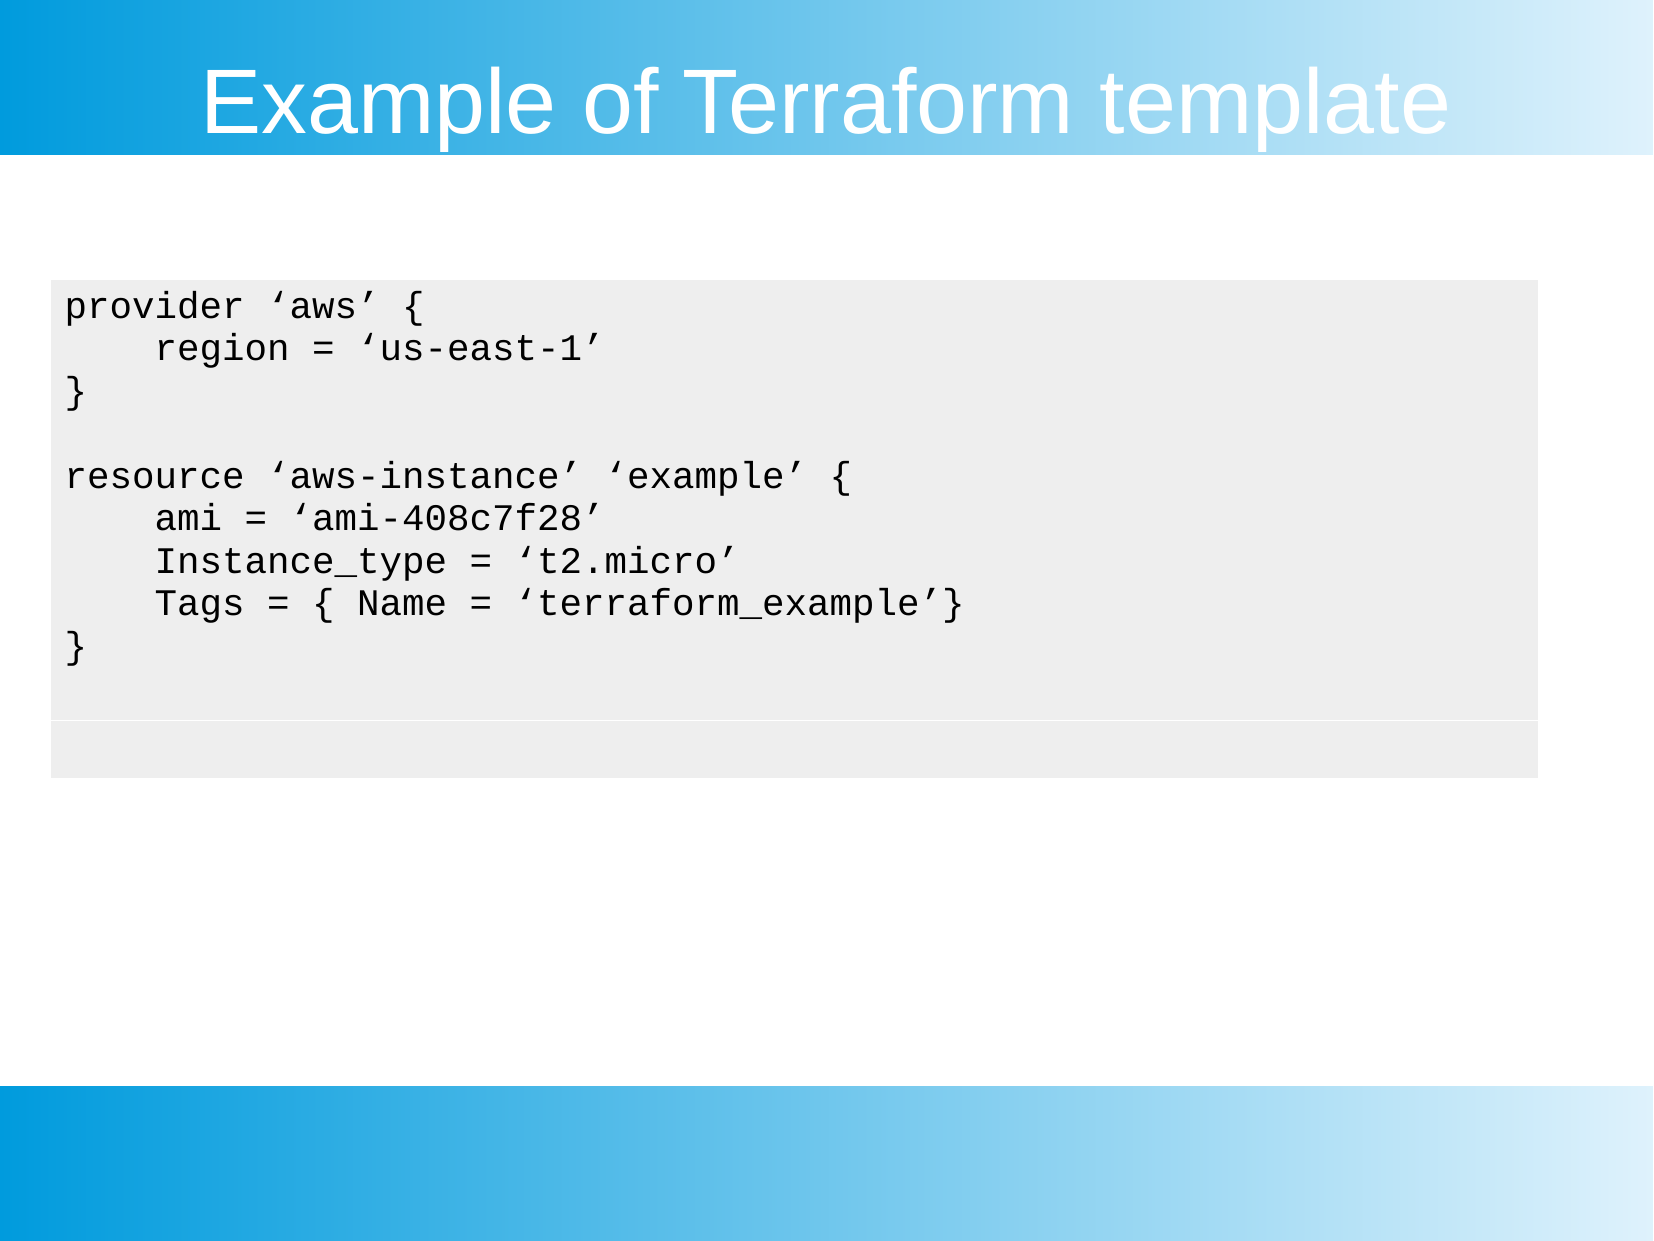

# Example of Terraform template
| provider ‘aws’ { region = ‘us-east-1’ } resource ‘aws-instance’ ‘example’ { ami = ‘ami-408c7f28’ Instance\_type = ‘t2.micro’ Tags = { Name = ‘terraform\_example’} } |
| --- |
| |